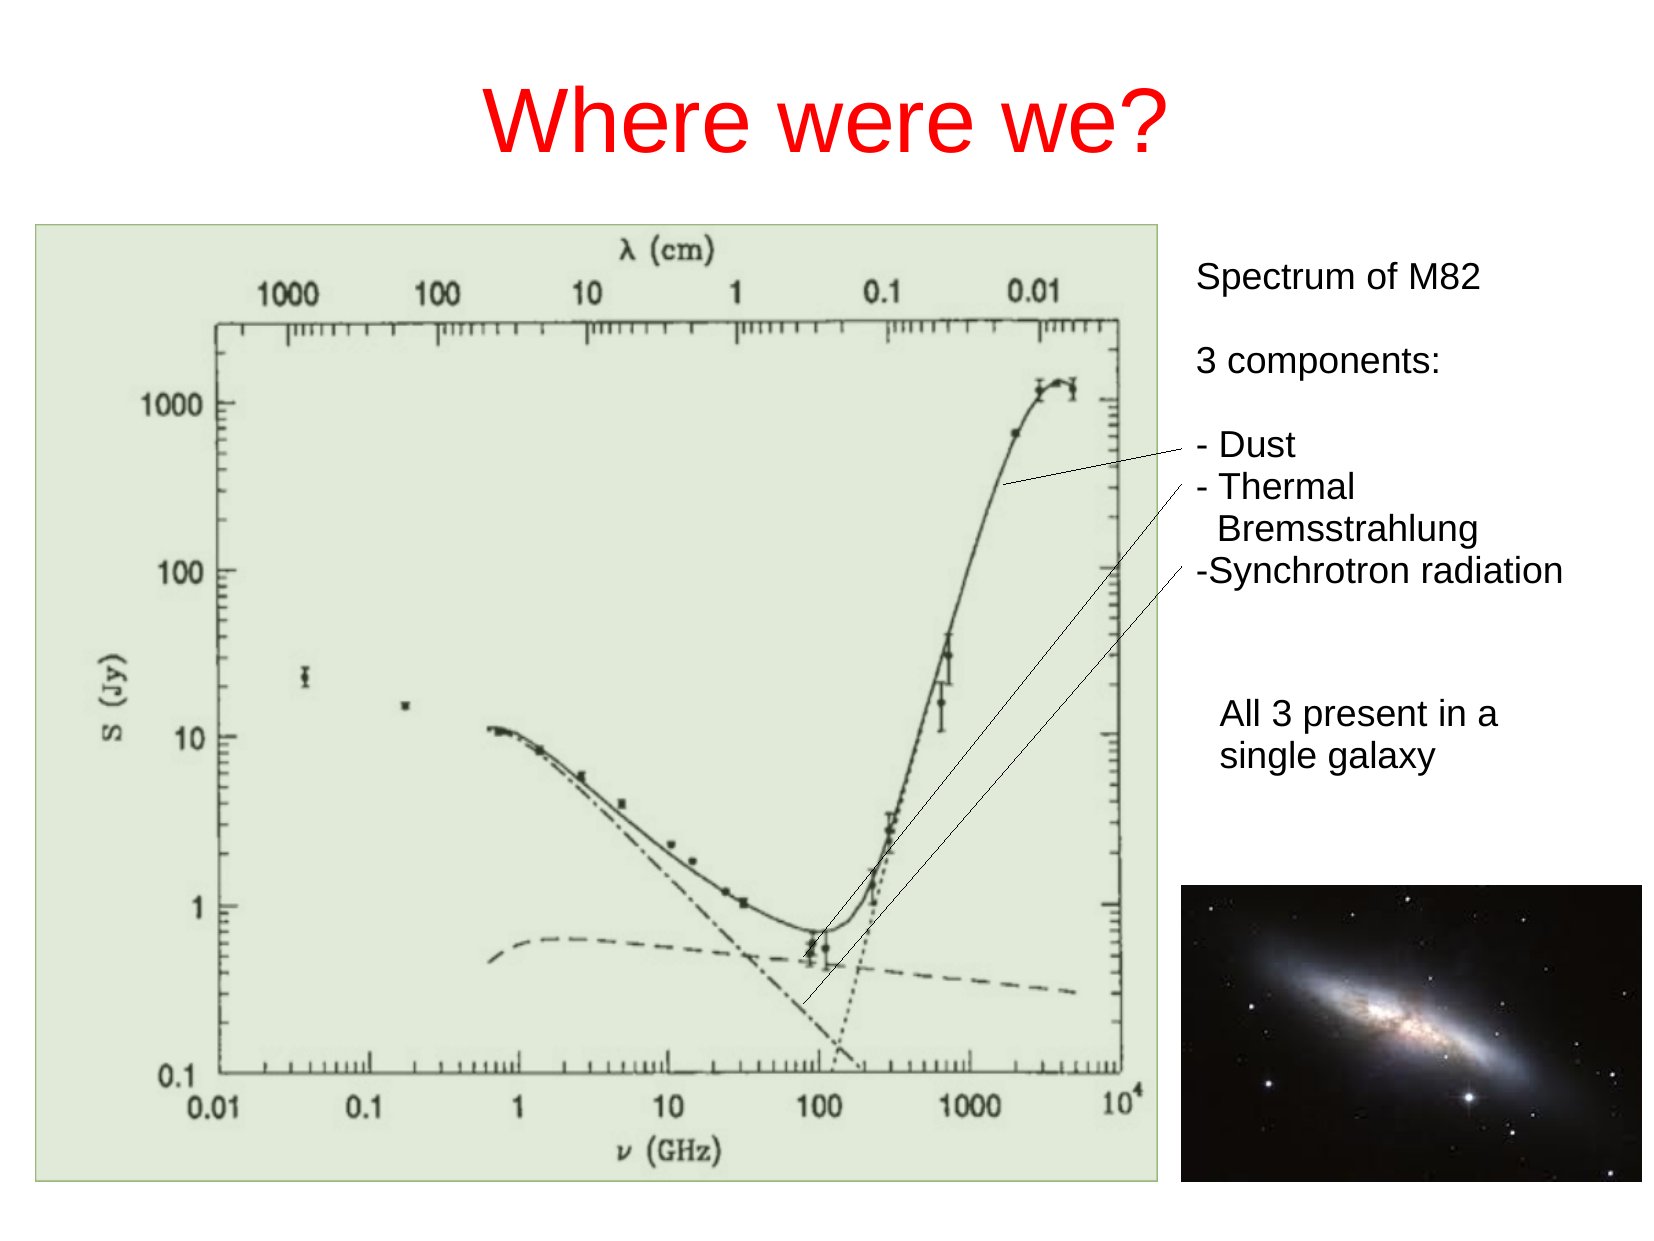

# Where were we?
Spectrum of M82
3 components:
- Dust
- Thermal
 Bremsstrahlung
-Synchrotron radiation
All 3 present in a single galaxy